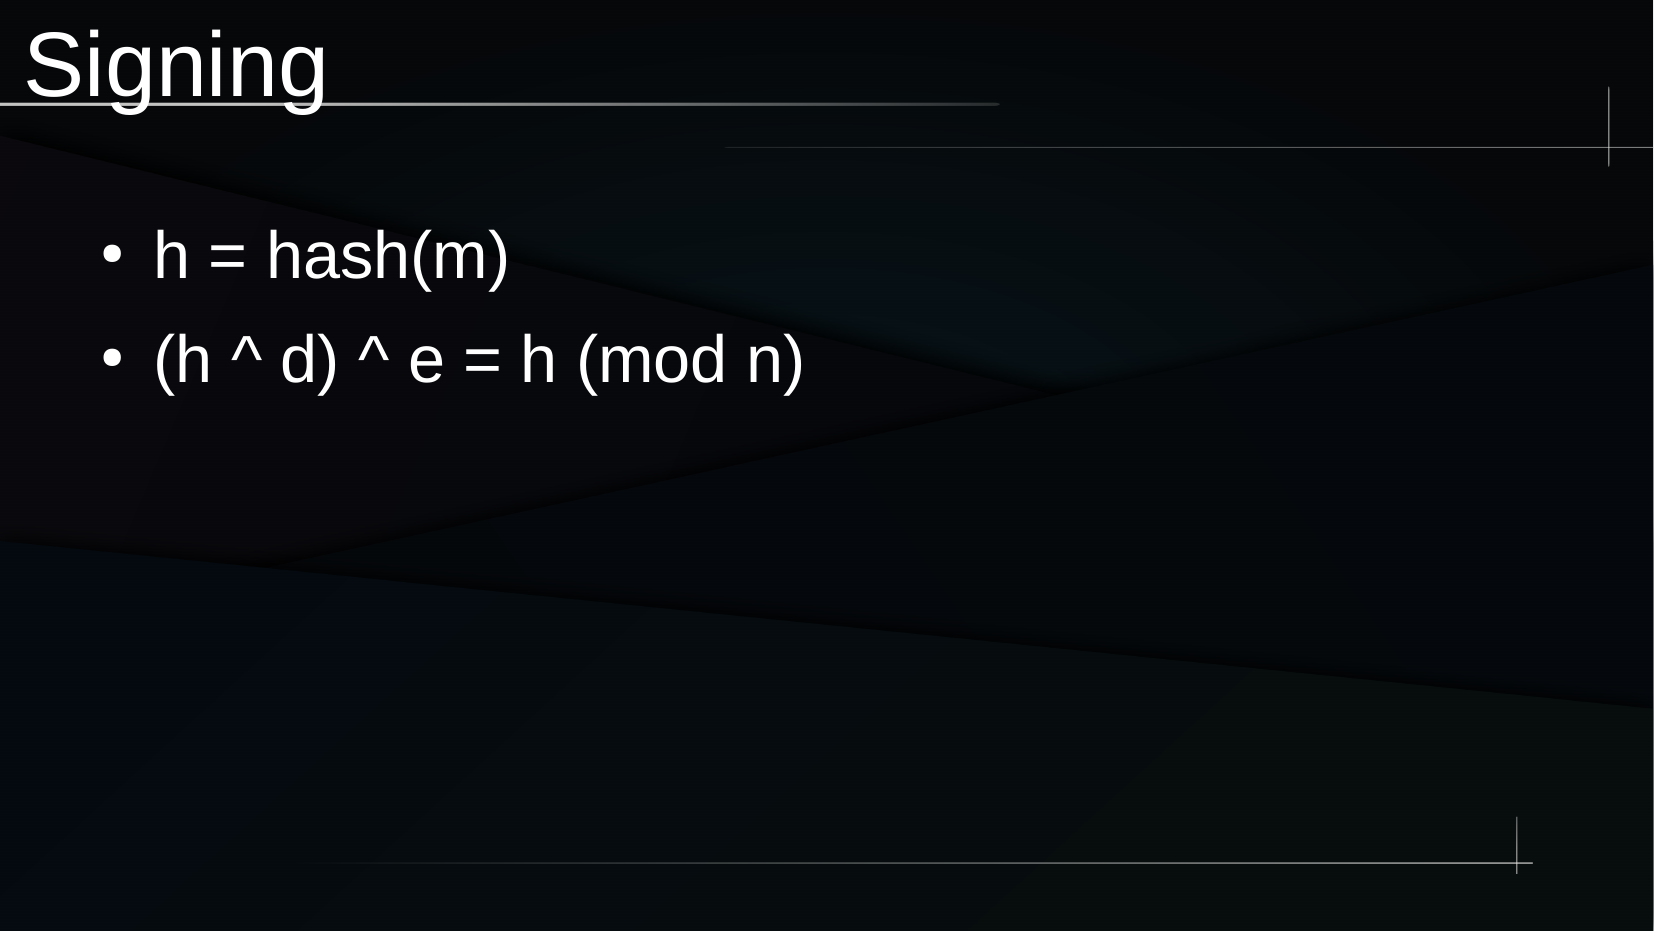

# Signing
h = hash(m)
(h ^ d) ^ e = h (mod n)